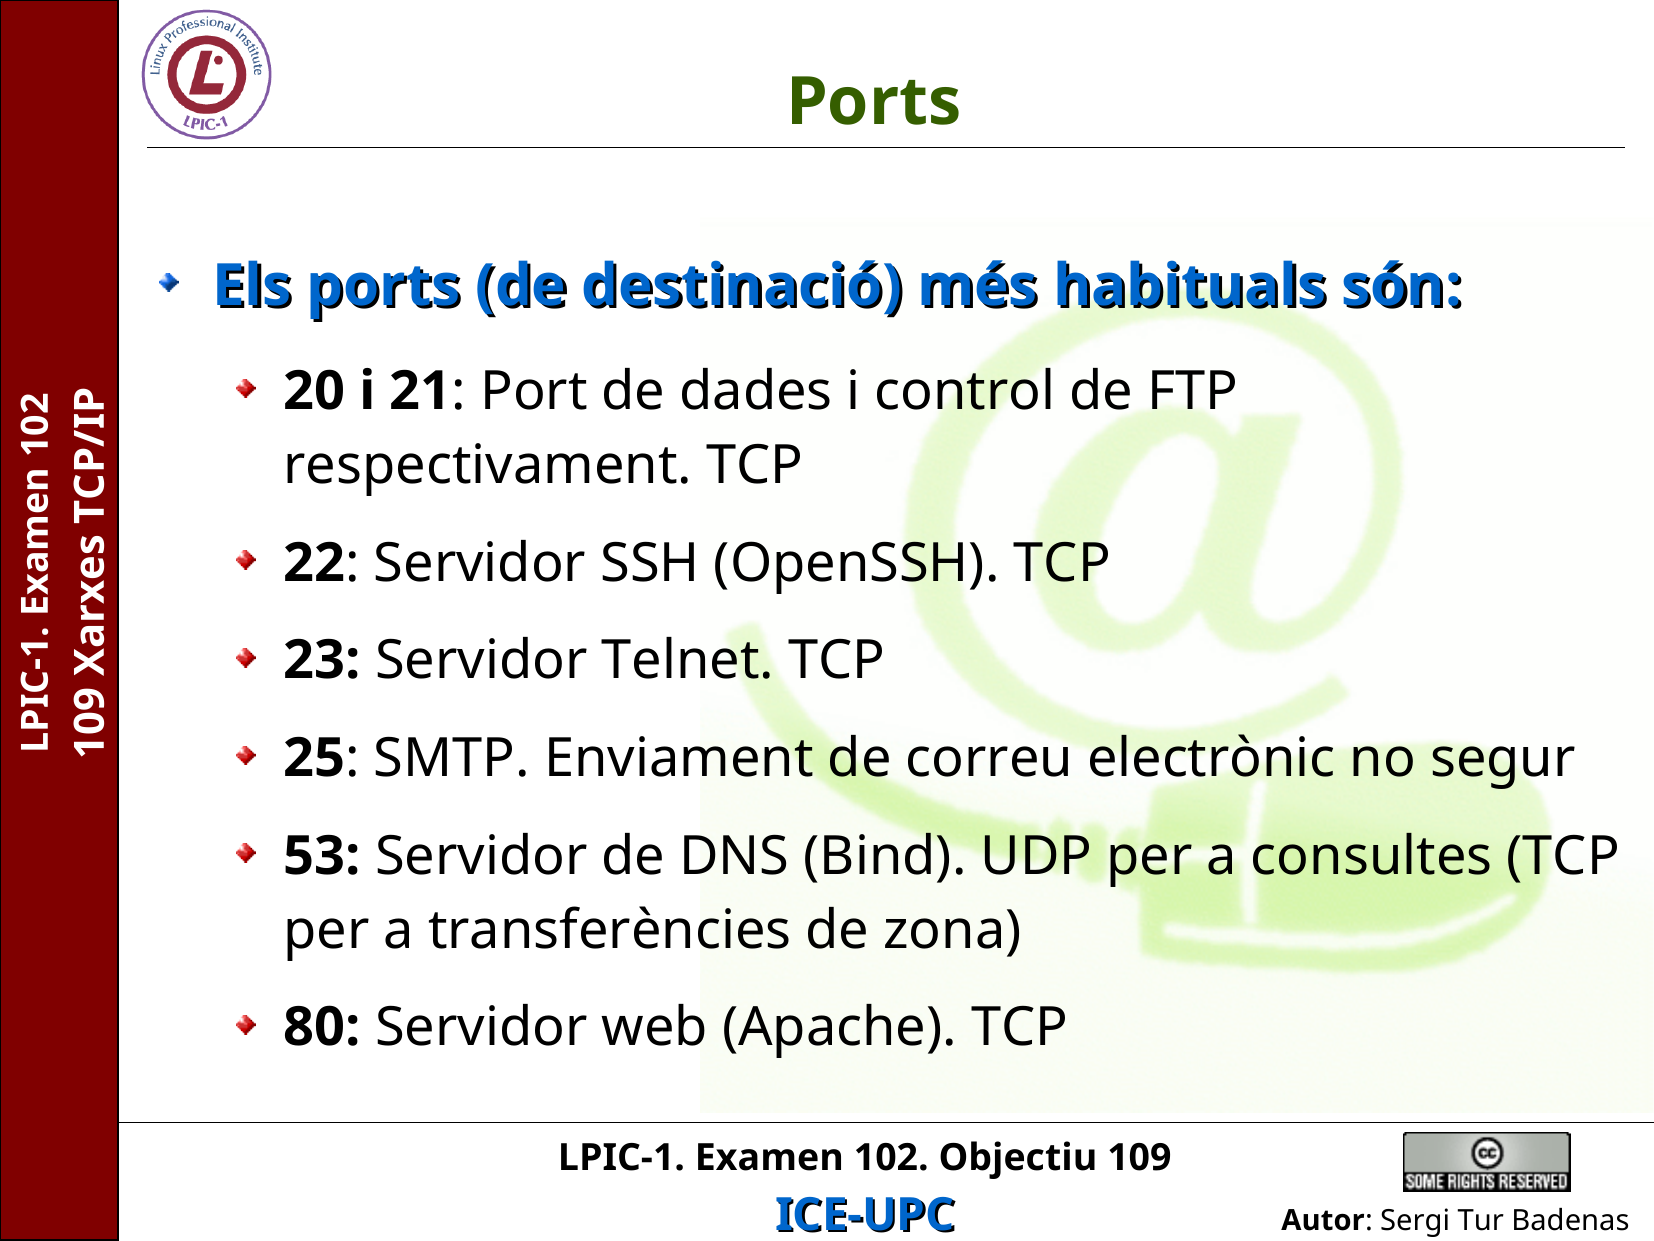

# Ports
Els ports (de destinació) més habituals són:
20 i 21: Port de dades i control de FTP respectivament. TCP
22: Servidor SSH (OpenSSH). TCP
23: Servidor Telnet. TCP
25: SMTP. Enviament de correu electrònic no segur
53: Servidor de DNS (Bind). UDP per a consultes (TCP per a transferències de zona)
80: Servidor web (Apache). TCP